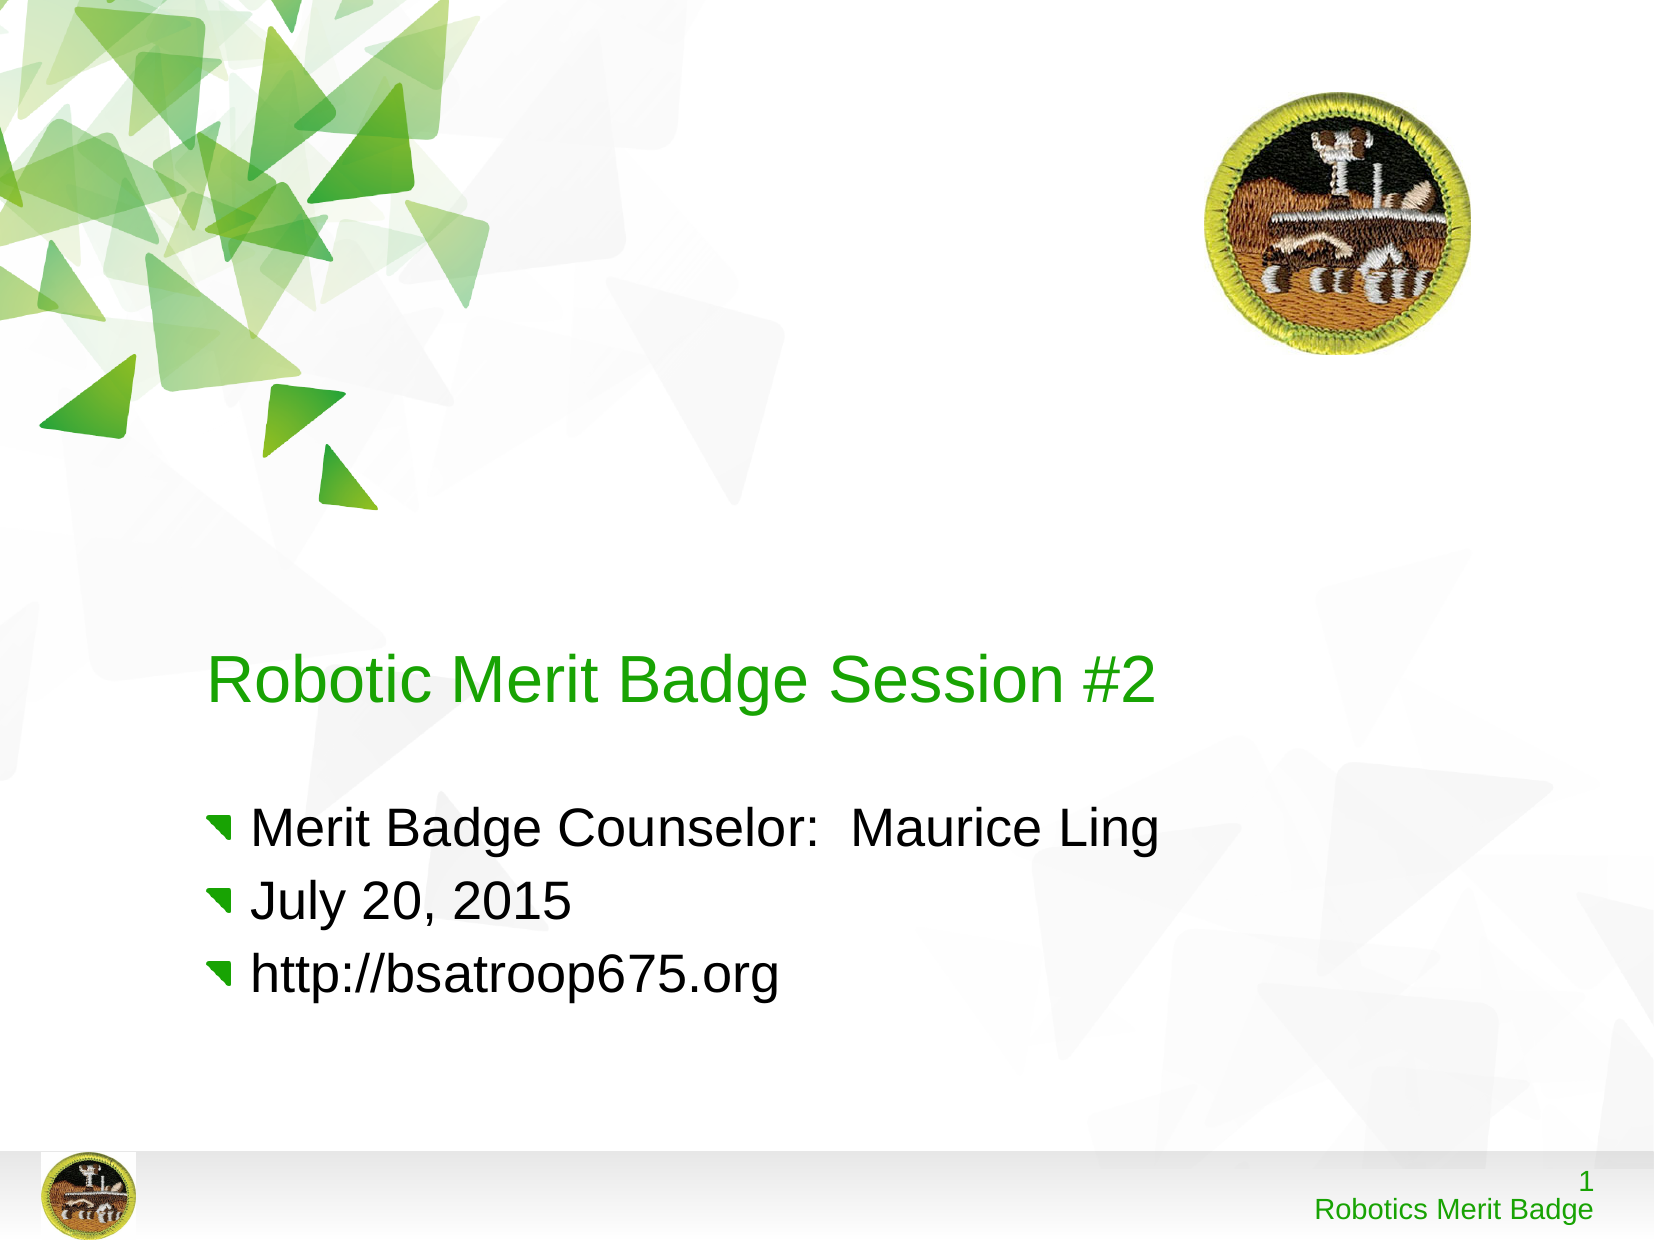

# Robotic Merit Badge Session #2
Merit Badge Counselor: Maurice Ling
July 20, 2015
http://bsatroop675.org
1
Robotics Merit Badge